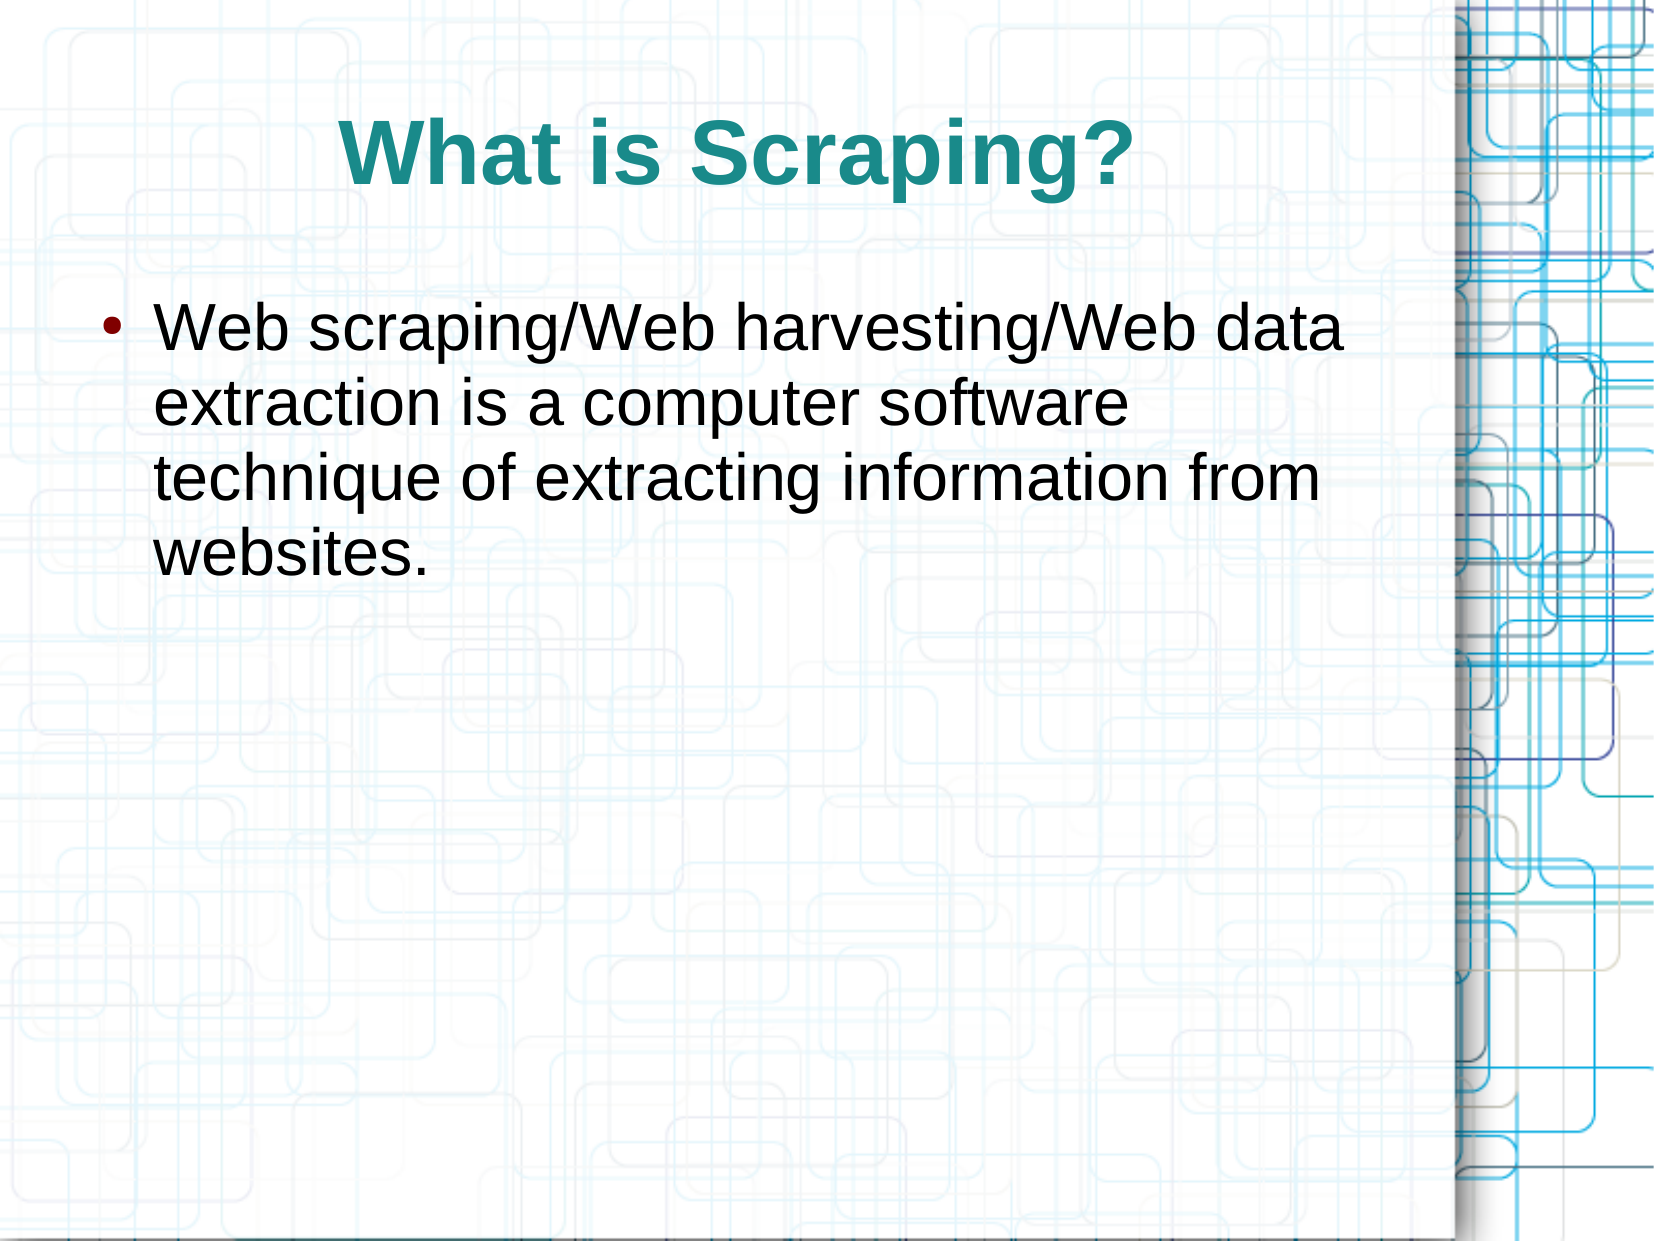

# What is Scraping?
Web scraping/Web harvesting/Web data extraction is a computer software technique of extracting information from websites.